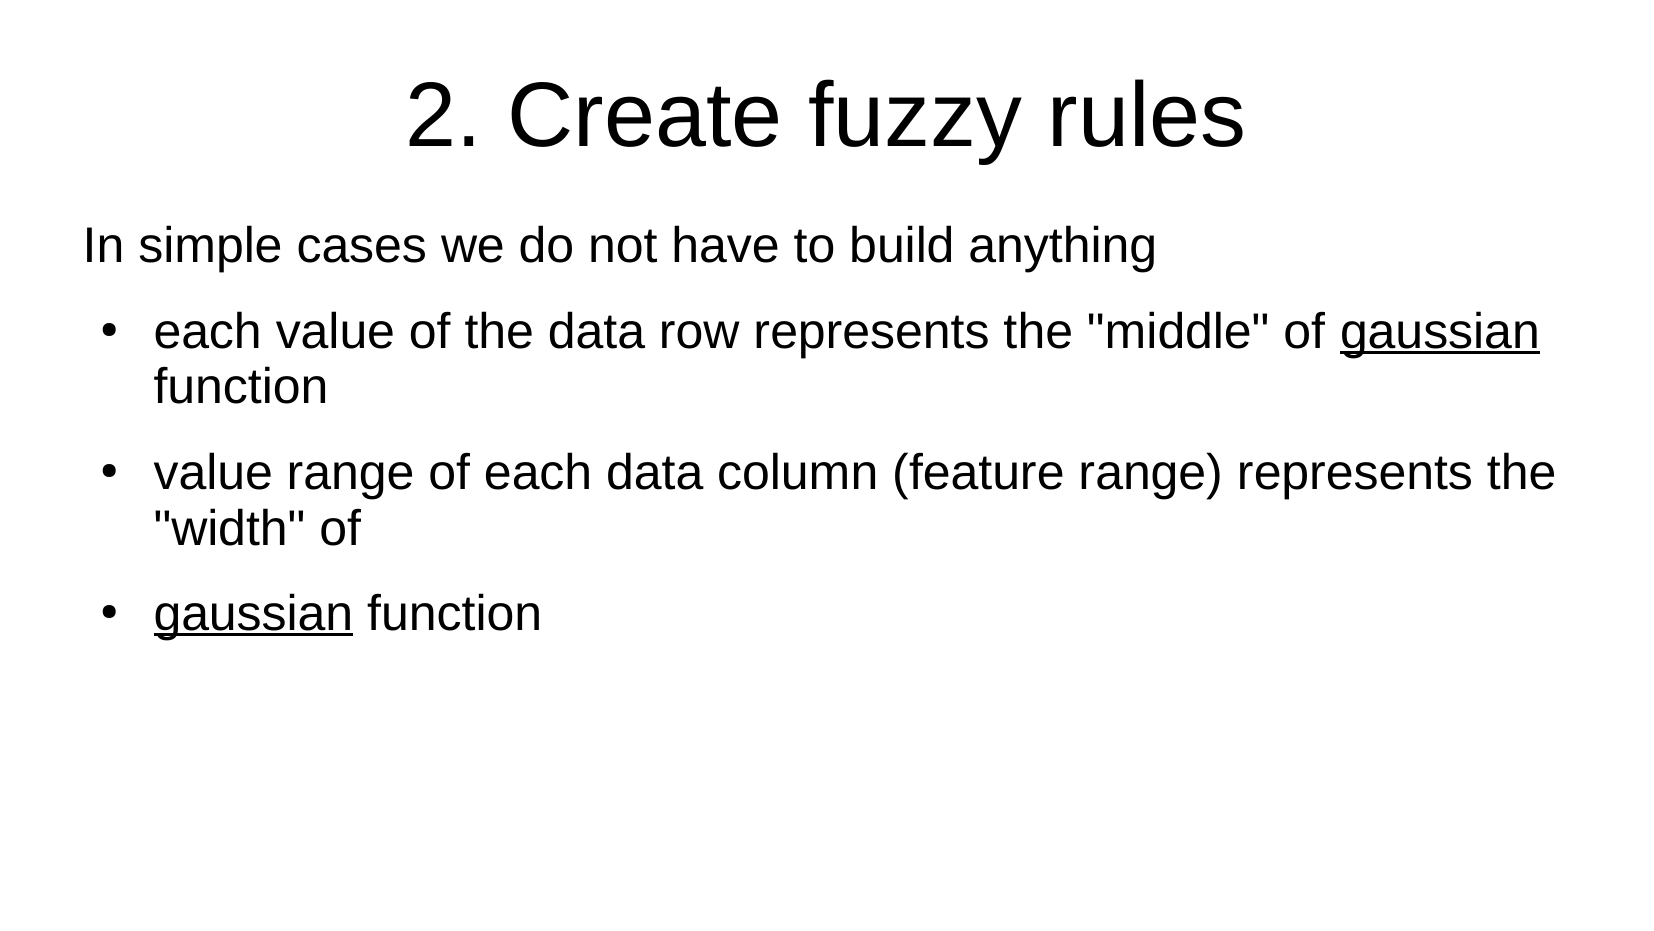

# 2. Create fuzzy rules
In simple cases we do not have to build anything
each value of the data row represents the "middle" of gaussian function
value range of each data column (feature range) represents the "width" of
gaussian function